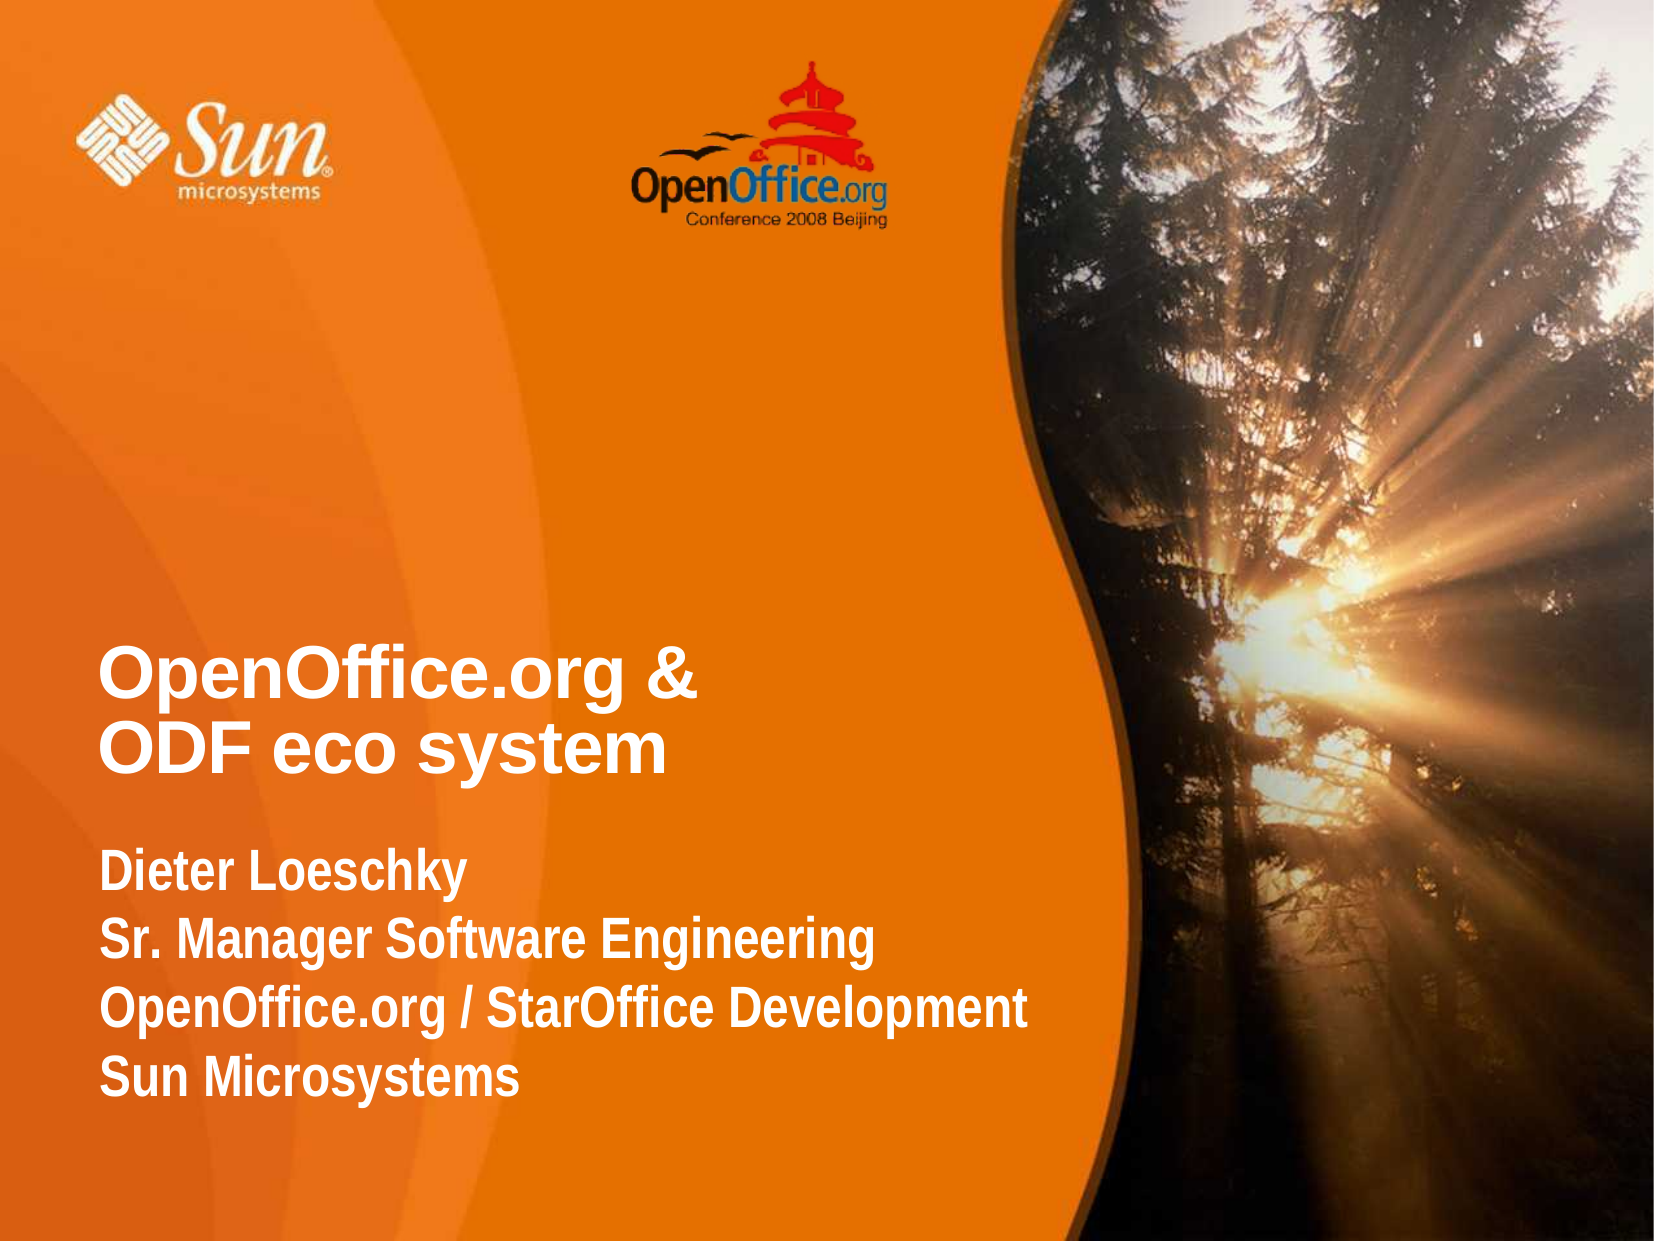

# OpenOffice.org & ODF eco system
Dieter Loeschky
Sr. Manager Software Engineering
OpenOffice.org / StarOffice Development
Sun Microsystems